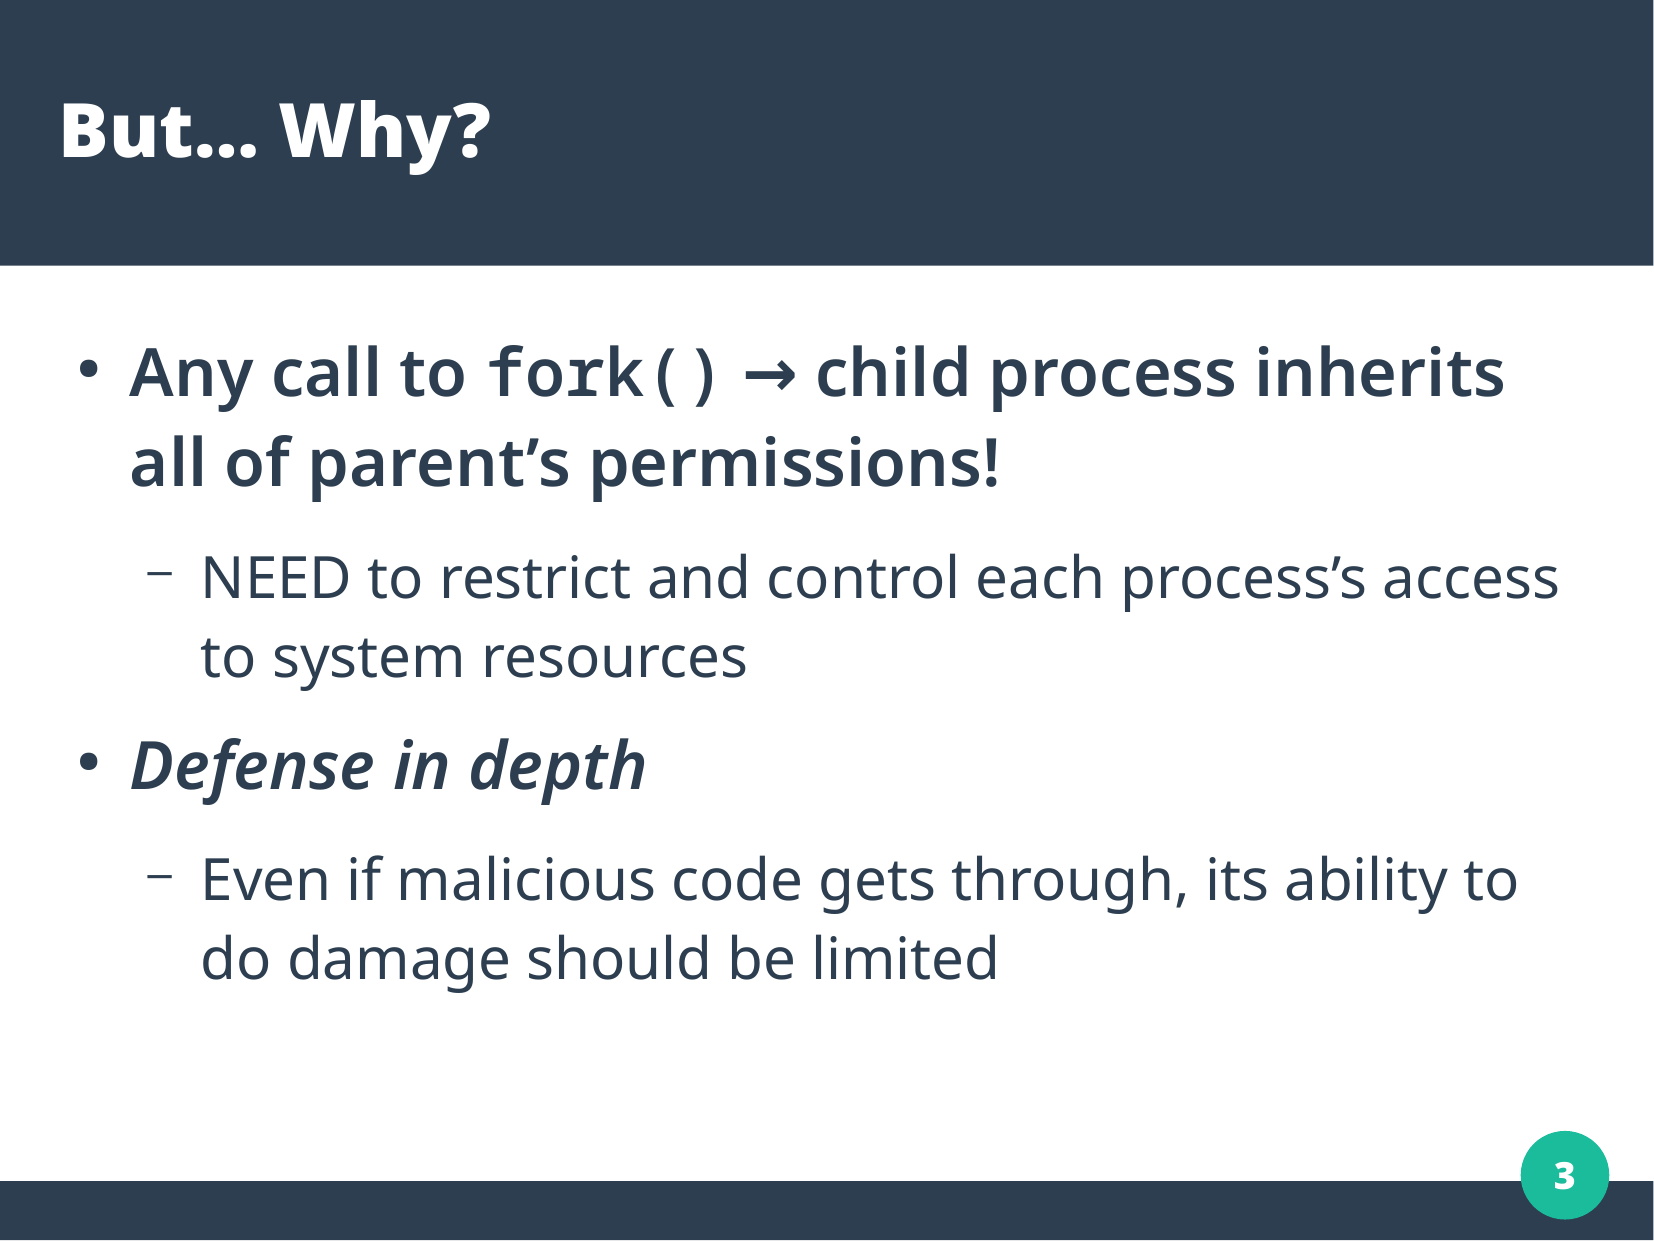

# But… Why?
Any call to fork() → child process inherits all of parent’s permissions!
NEED to restrict and control each process’s access to system resources
Defense in depth
Even if malicious code gets through, its ability to do damage should be limited
3